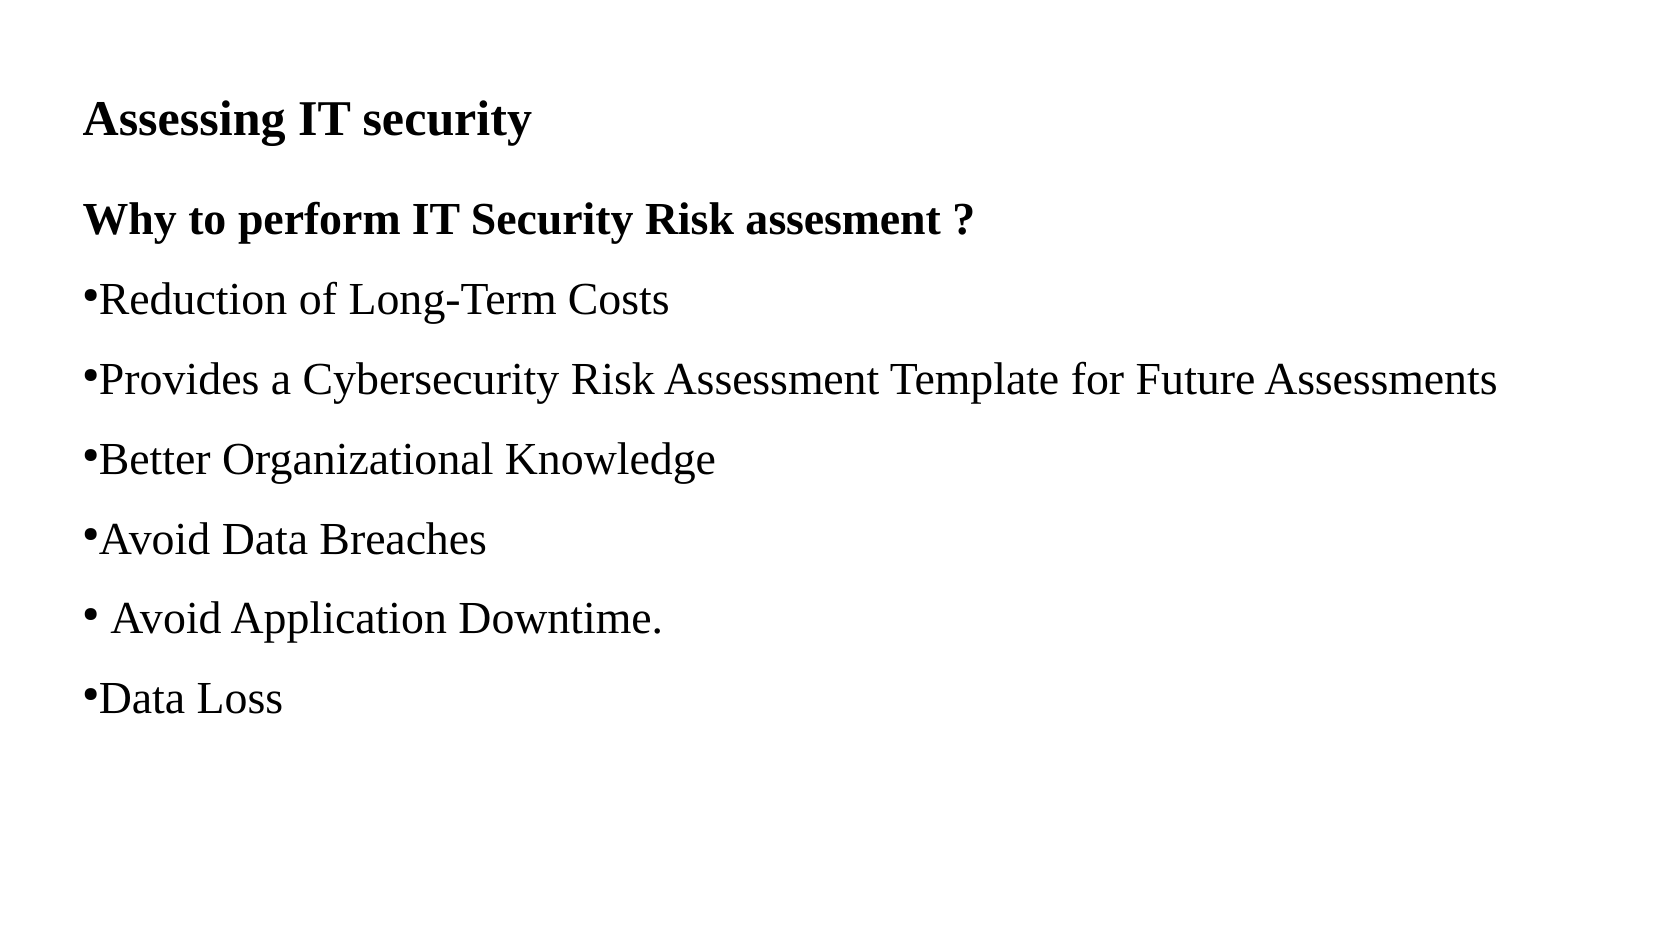

# Assessing IT security
Why to perform IT Security Risk assesment ?
Reduction of Long-Term Costs
Provides a Cybersecurity Risk Assessment Template for Future Assessments
Better Organizational Knowledge
Avoid Data Breaches
 Avoid Application Downtime.
Data Loss